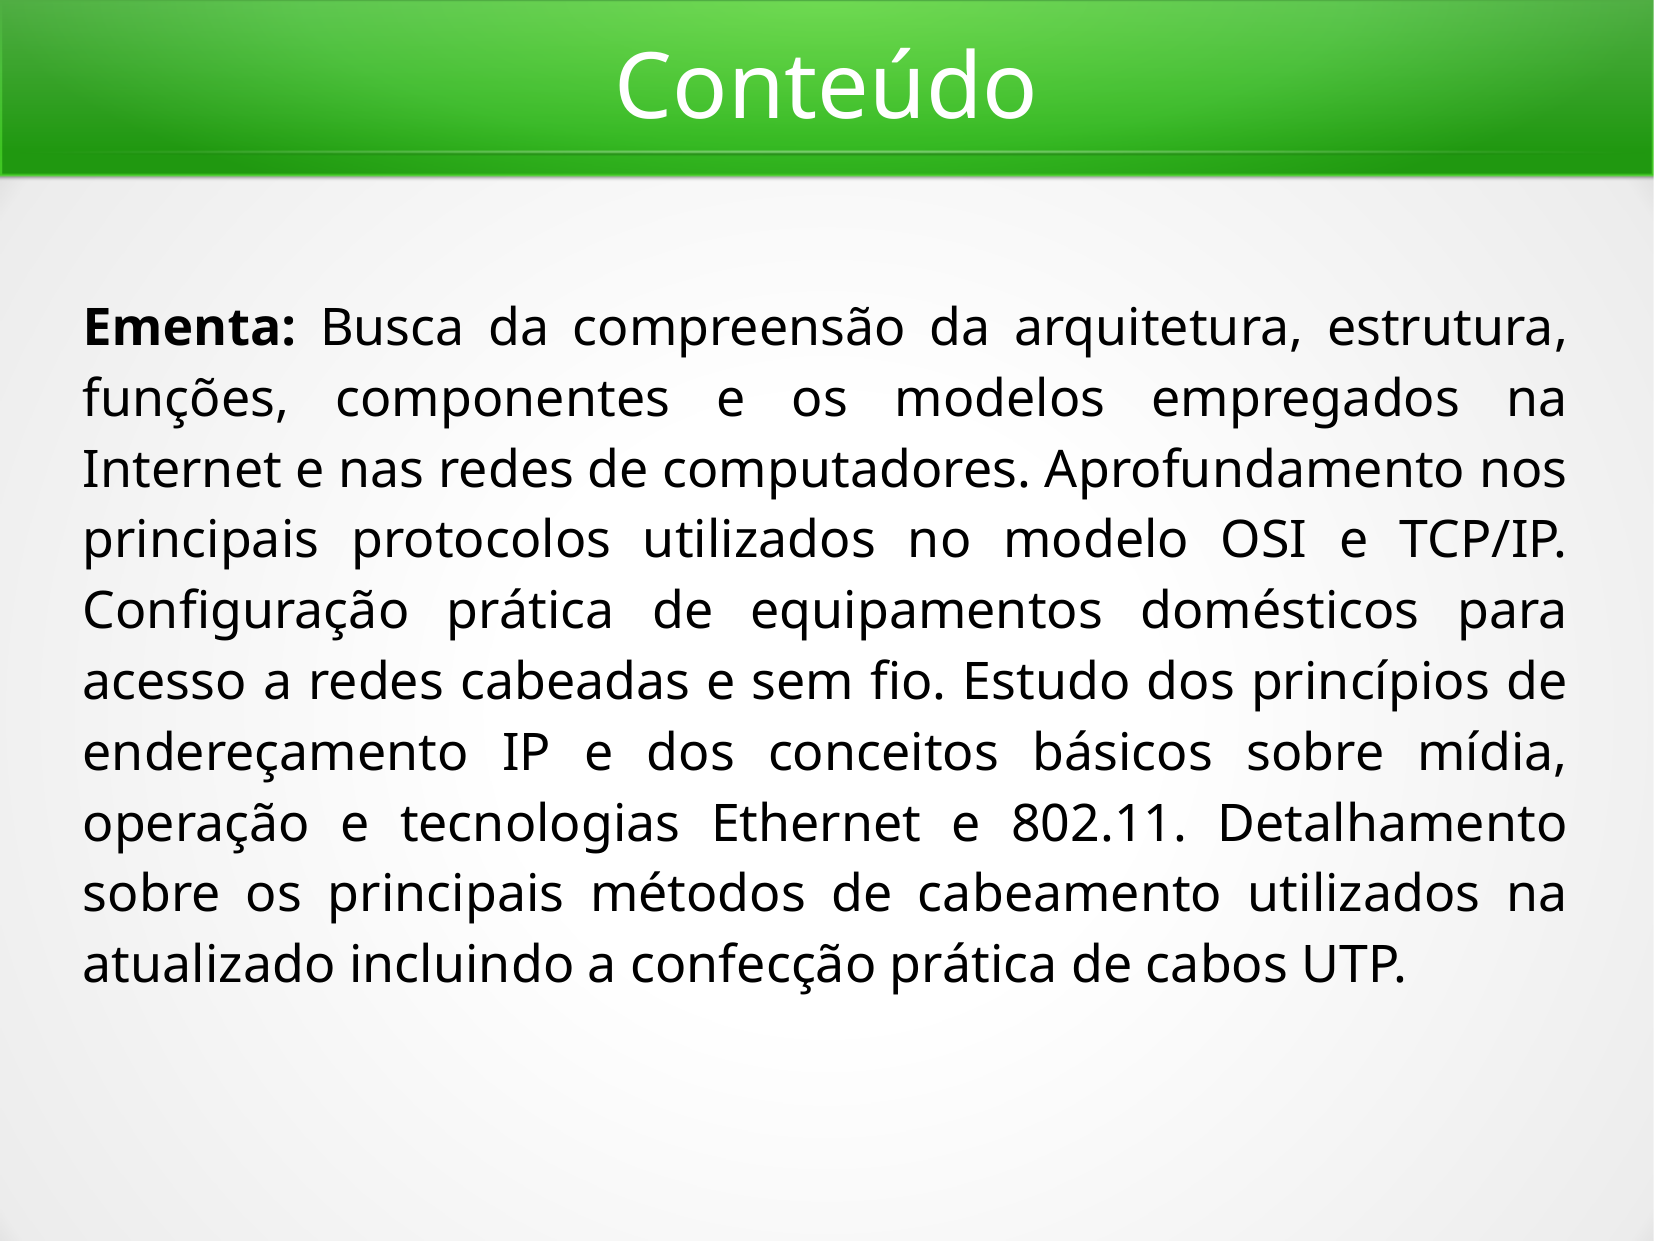

# Conteúdo
Ementa: Busca da compreensão da arquitetura, estrutura, funções, componentes e os modelos empregados na Internet e nas redes de computadores. Aprofundamento nos principais protocolos utilizados no modelo OSI e TCP/IP. Configuração prática de equipamentos domésticos para acesso a redes cabeadas e sem fio. Estudo dos princípios de endereçamento IP e dos conceitos básicos sobre mídia, operação e tecnologias Ethernet e 802.11. Detalhamento sobre os principais métodos de cabeamento utilizados na atualizado incluindo a confecção prática de cabos UTP.